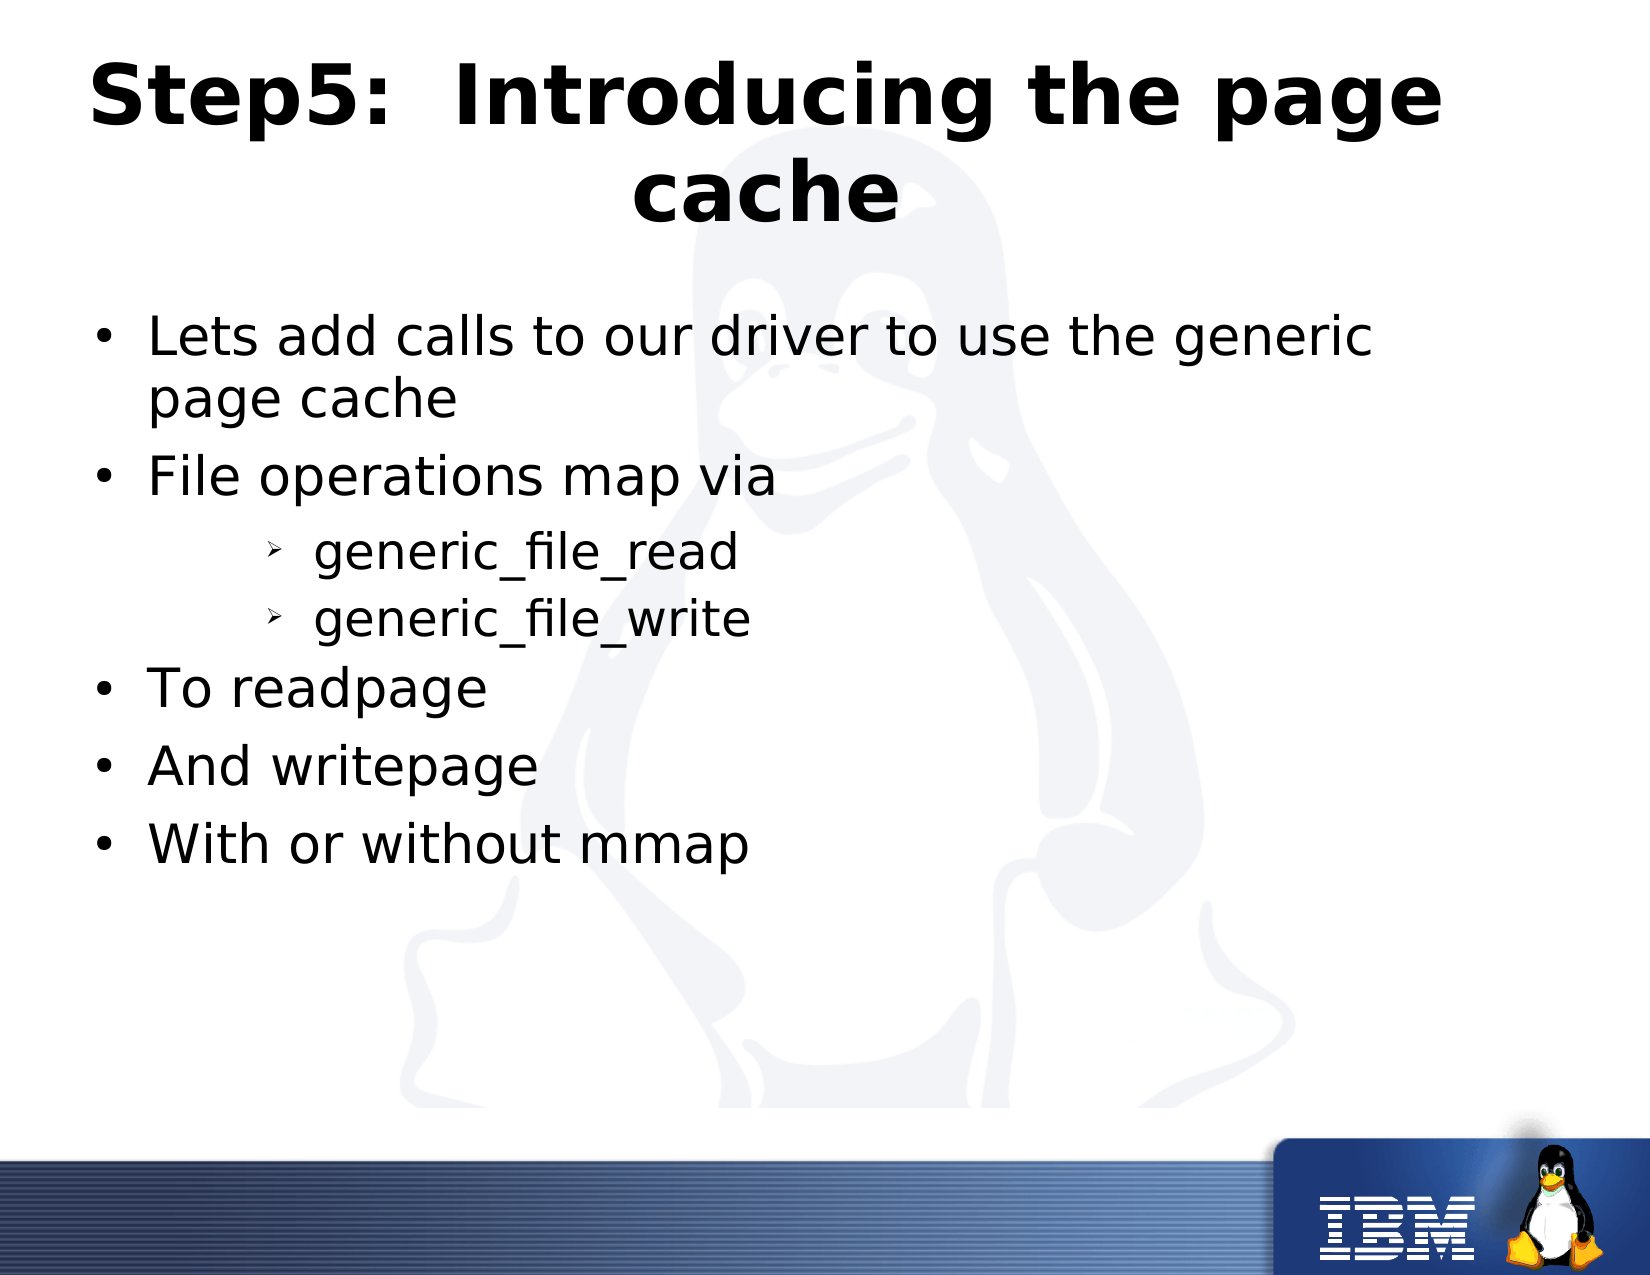

# Step5: Introducing the page cache
Lets add calls to our driver to use the generic page cache
File operations map via
generic_file_read
generic_file_write
To readpage
And writepage
With or without mmap